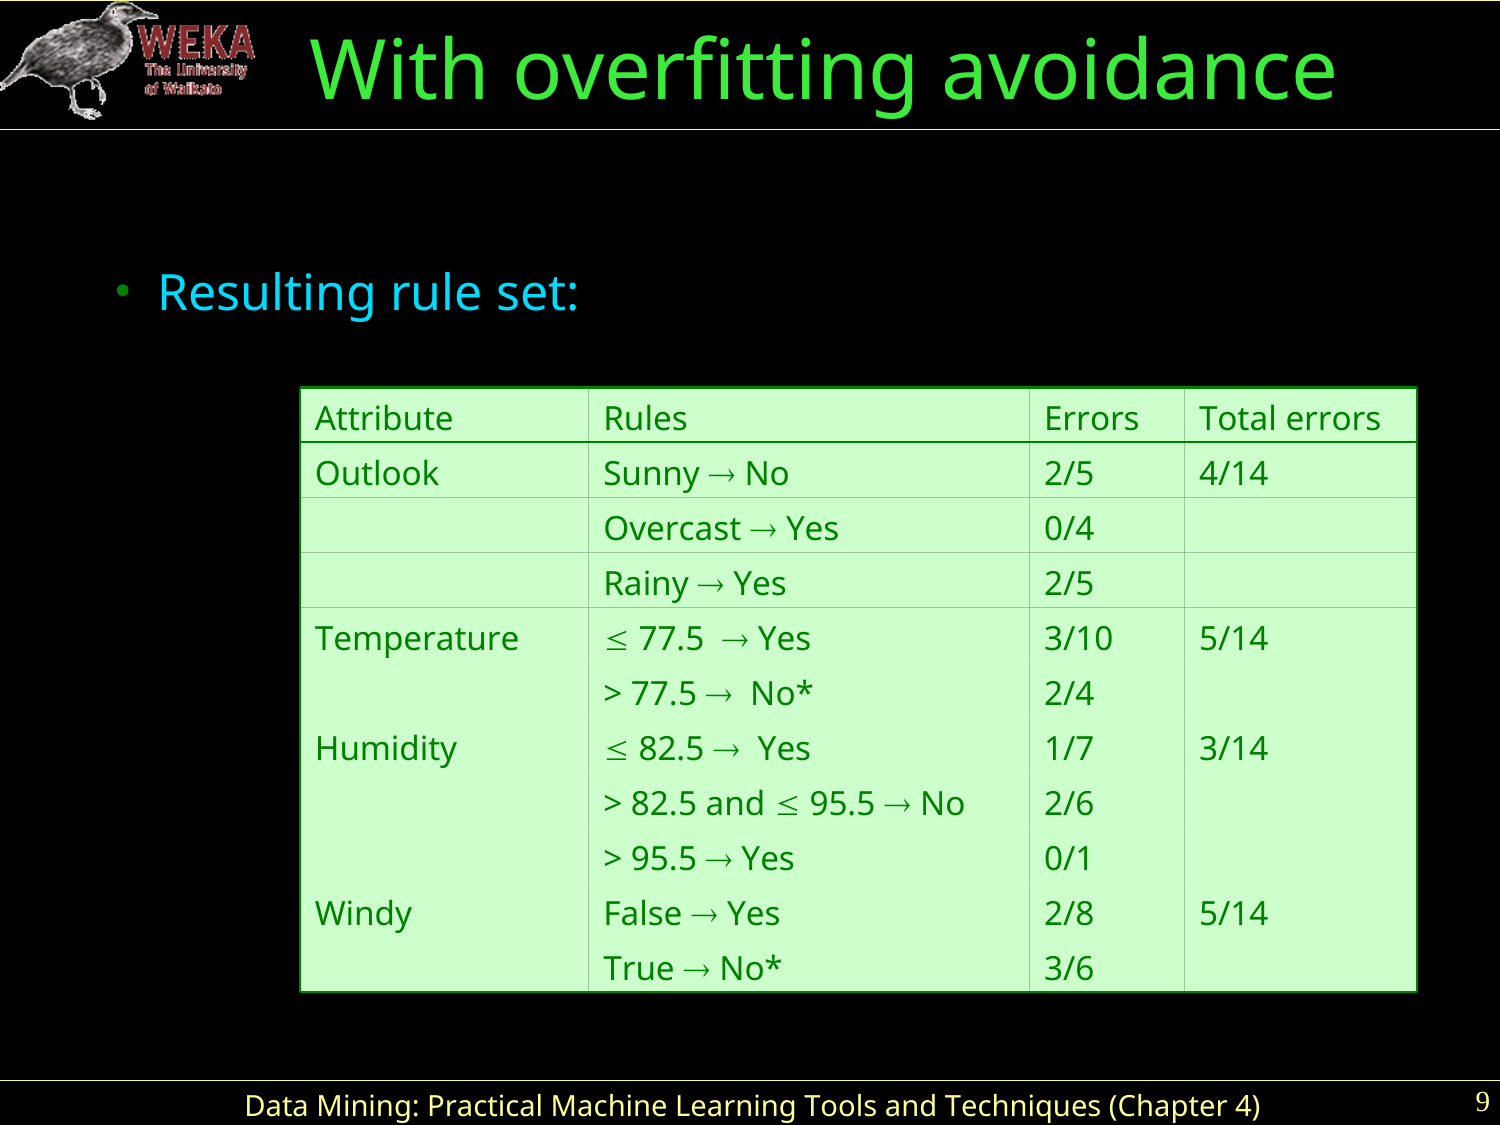

# With overfitting avoidance
Resulting rule set:
Attribute
Rules
Errors
Total errors
Outlook
Sunny  No
2/5
4/14
Overcast  Yes
0/4
Rainy  Yes
2/5
Temperature
 77.5  Yes
3/10
5/14
> 77.5  No*
2/4
Humidity
 82.5  Yes
1/7
3/14
> 82.5 and  95.5  No
2/6
> 95.5  Yes
0/1
Windy
False  Yes
2/8
5/14
True  No*
3/6
Data Mining: Practical Machine Learning Tools and Techniques (Chapter 4)
9